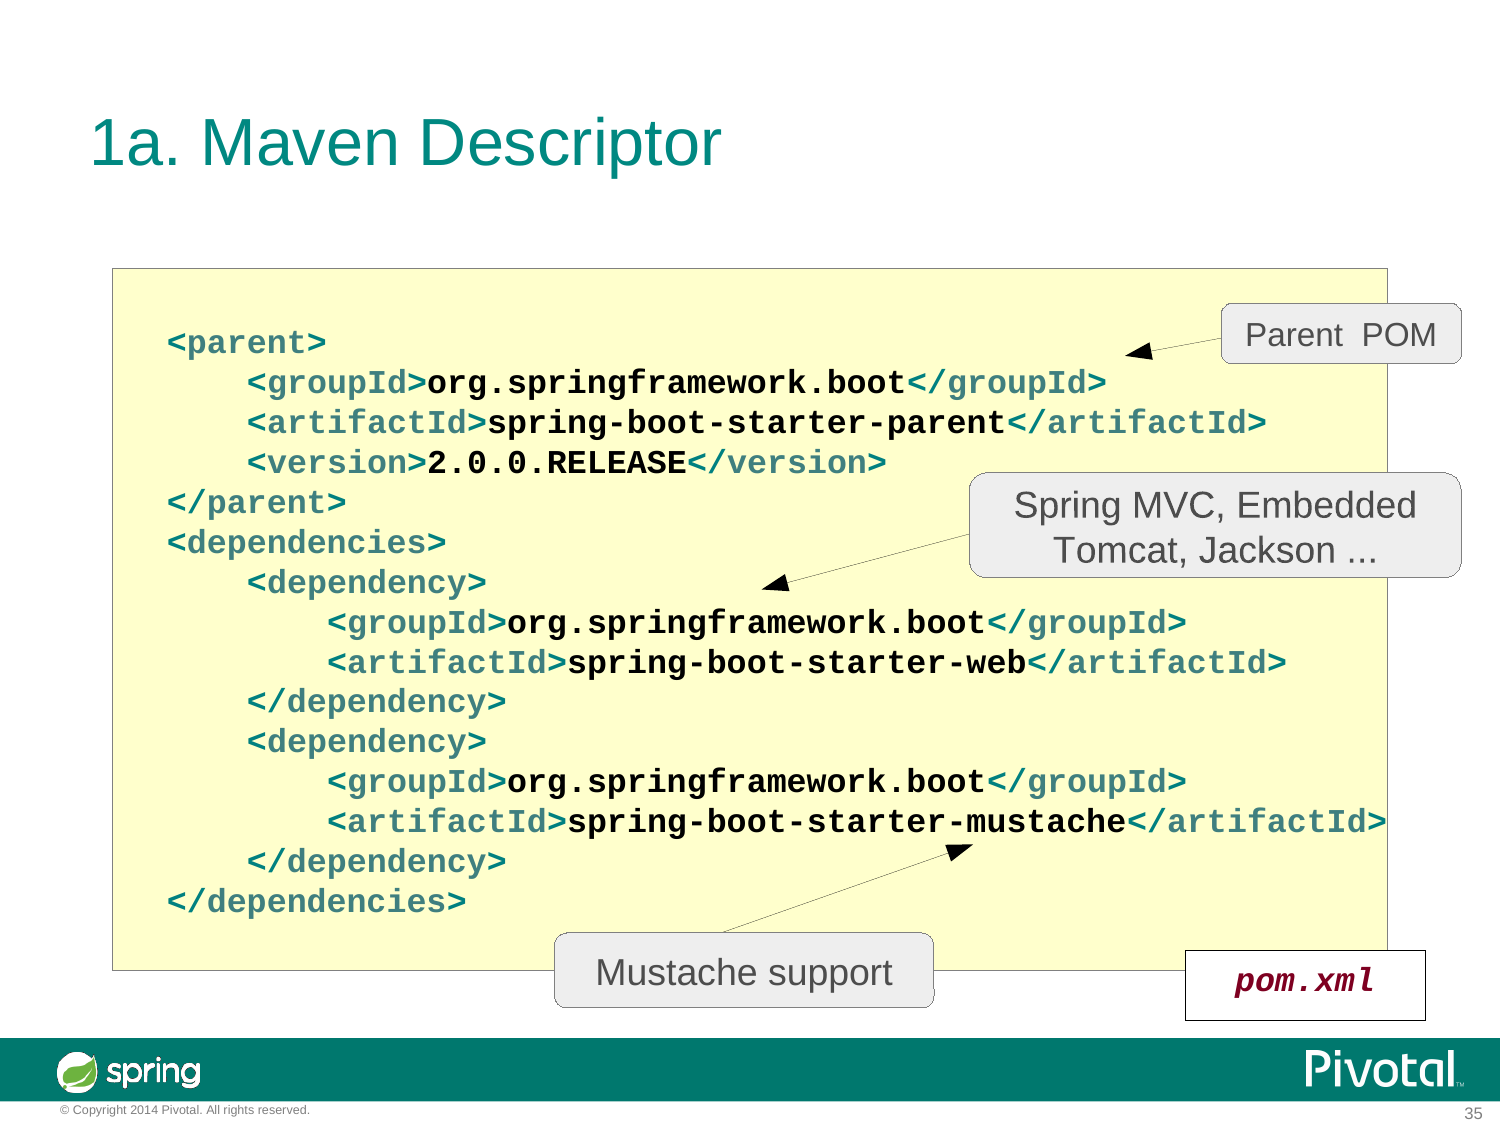

# 1a. Maven Descriptor
 <parent>
 <groupId>org.springframework.boot</groupId>
 <artifactId>spring-boot-starter-parent</artifactId>
 <version>2.0.0.RELEASE</version>
 </parent>
 <dependencies>
 <dependency>
 <groupId>org.springframework.boot</groupId>
 <artifactId>spring-boot-starter-web</artifactId>
 </dependency>
 <dependency>
 <groupId>org.springframework.boot</groupId>
 <artifactId>spring-boot-starter-mustache</artifactId>
 </dependency>
 </dependencies>
Parent POM
Spring MVC, Embedded Tomcat, Jackson ...
Mustache support
pom.xml